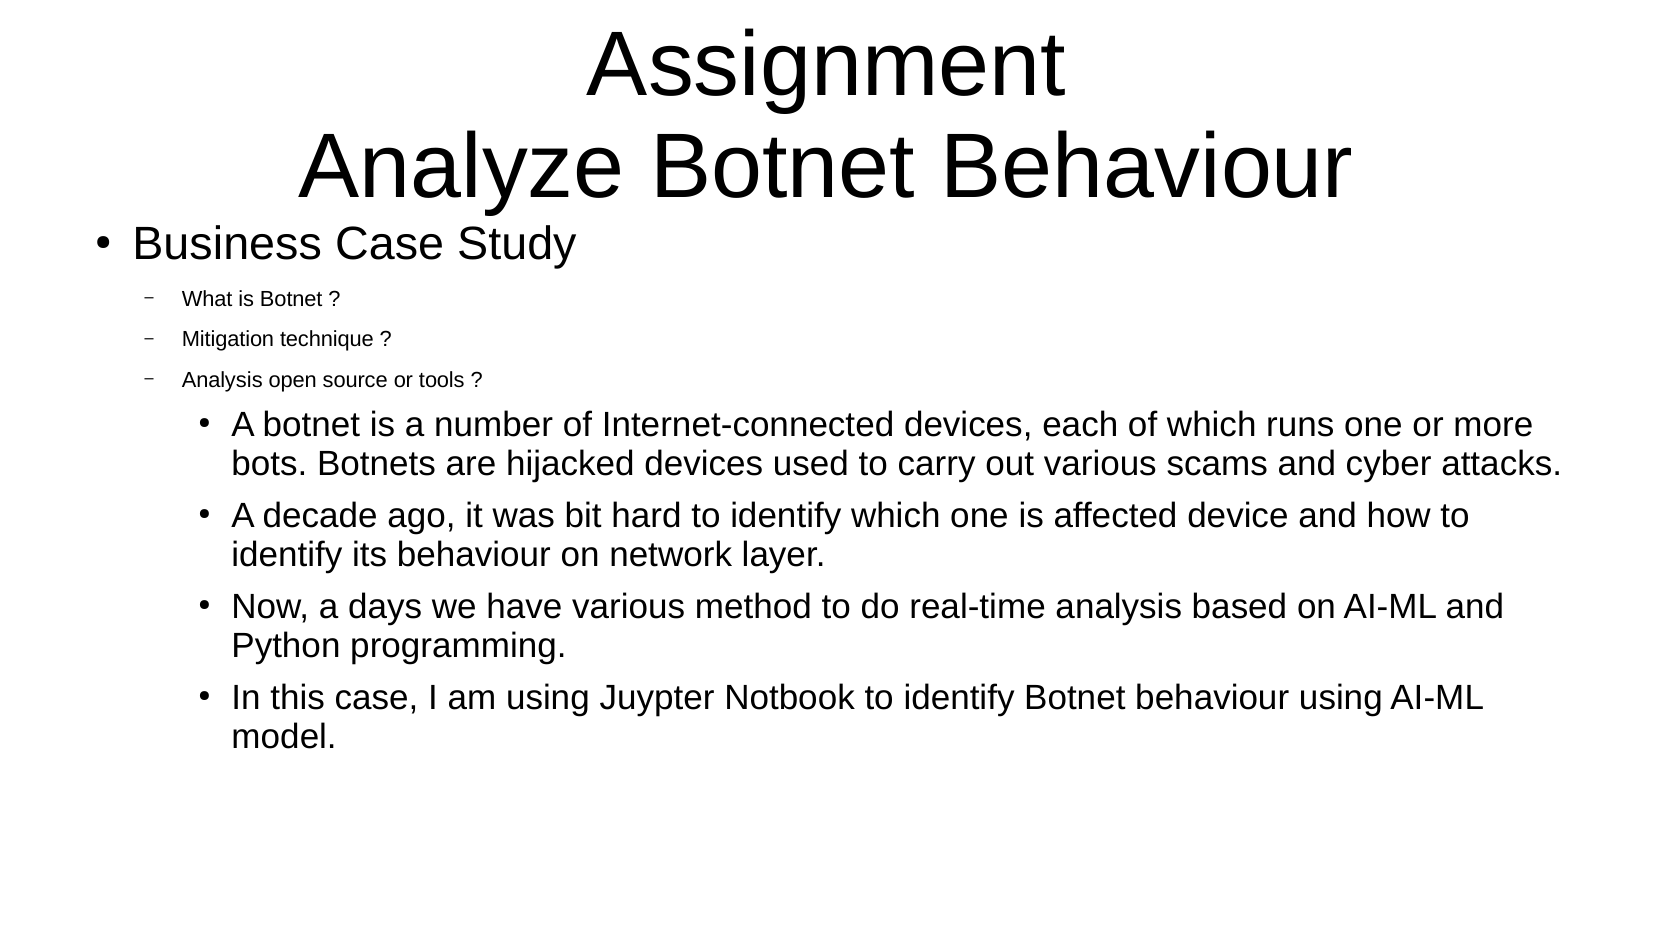

# Assignment Analyze Botnet Behaviour
Business Case Study
What is Botnet ?
Mitigation technique ?
Analysis open source or tools ?
A botnet is a number of Internet-connected devices, each of which runs one or more bots. Botnets are hijacked devices used to carry out various scams and cyber attacks.
A decade ago, it was bit hard to identify which one is affected device and how to identify its behaviour on network layer.
Now, a days we have various method to do real-time analysis based on AI-ML and Python programming.
In this case, I am using Juypter Notbook to identify Botnet behaviour using AI-ML model.